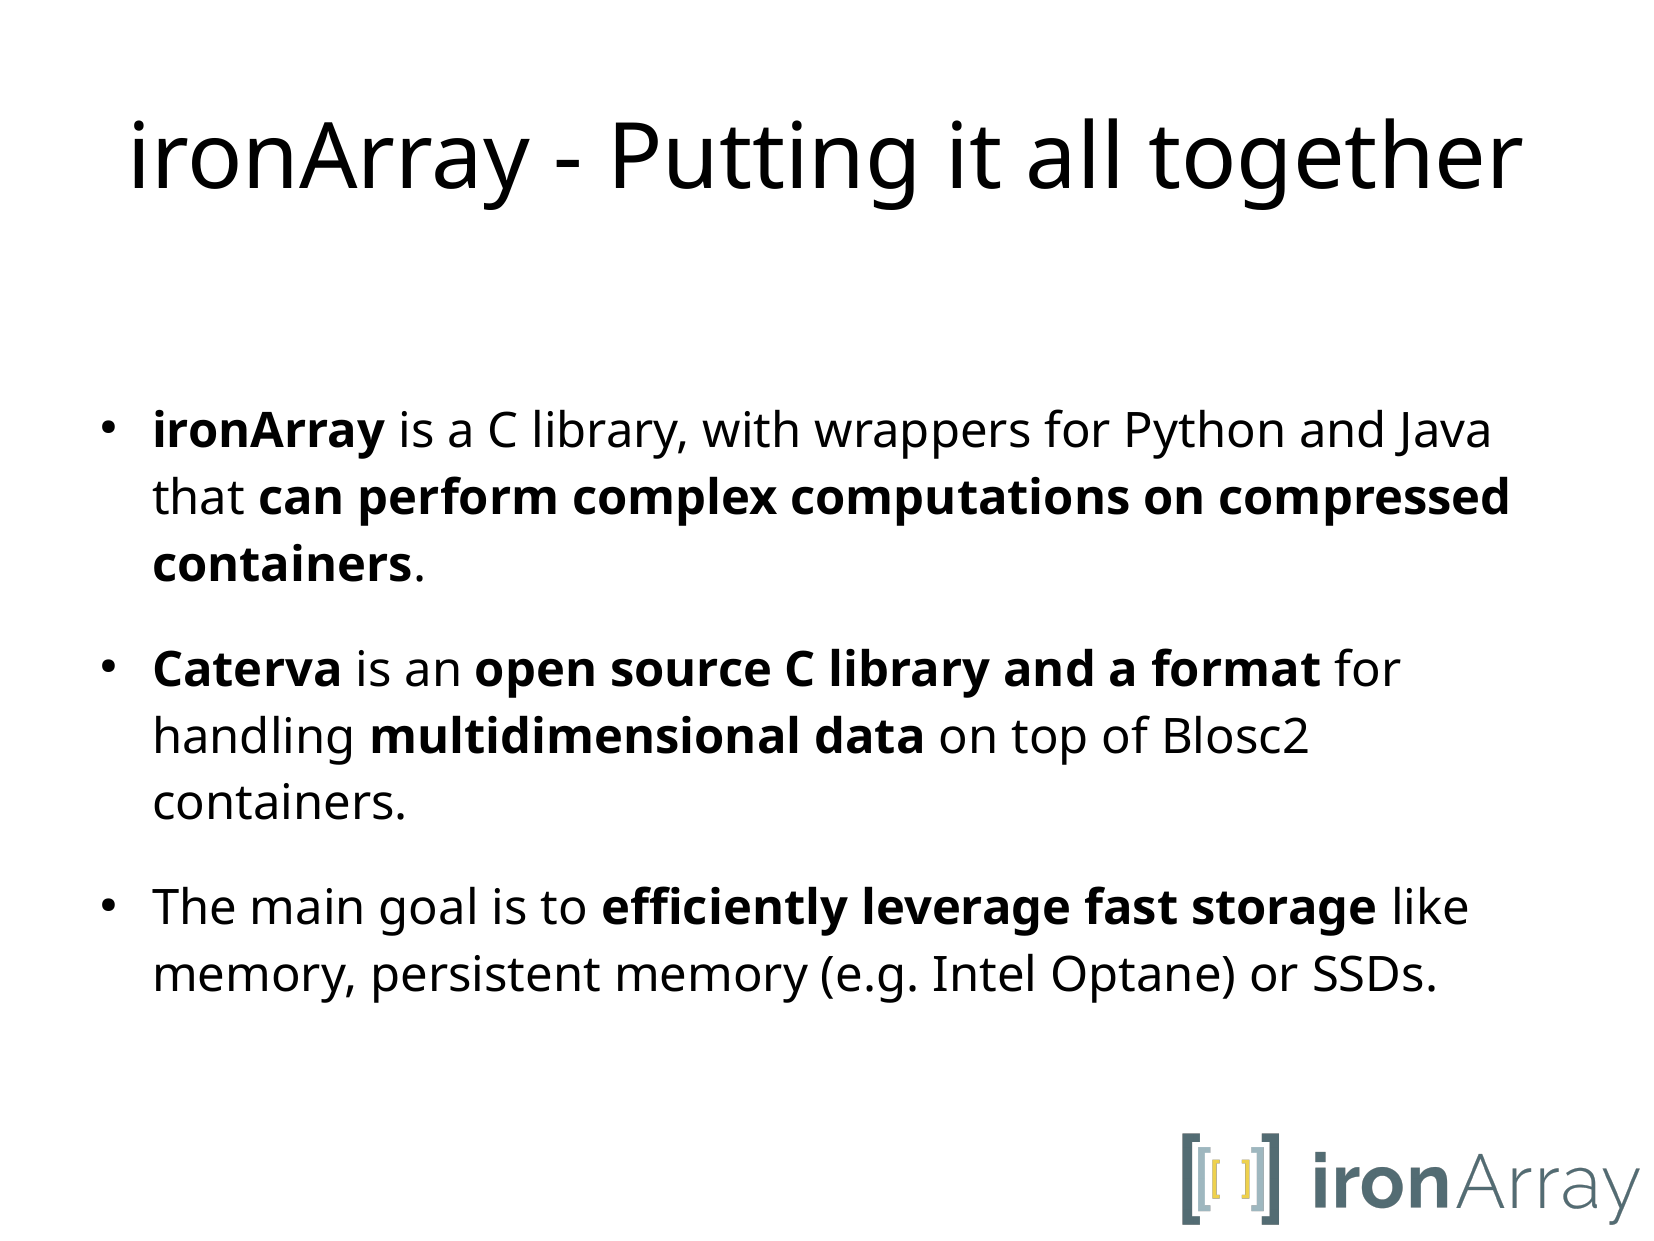

# ironArray - Putting it all together
ironArray is a C library, with wrappers for Python and Java that can perform complex computations on compressed containers.
Caterva is an open source C library and a format for handling multidimensional data on top of Blosc2 containers.
The main goal is to efficiently leverage fast storage like memory, persistent memory (e.g. Intel Optane) or SSDs.